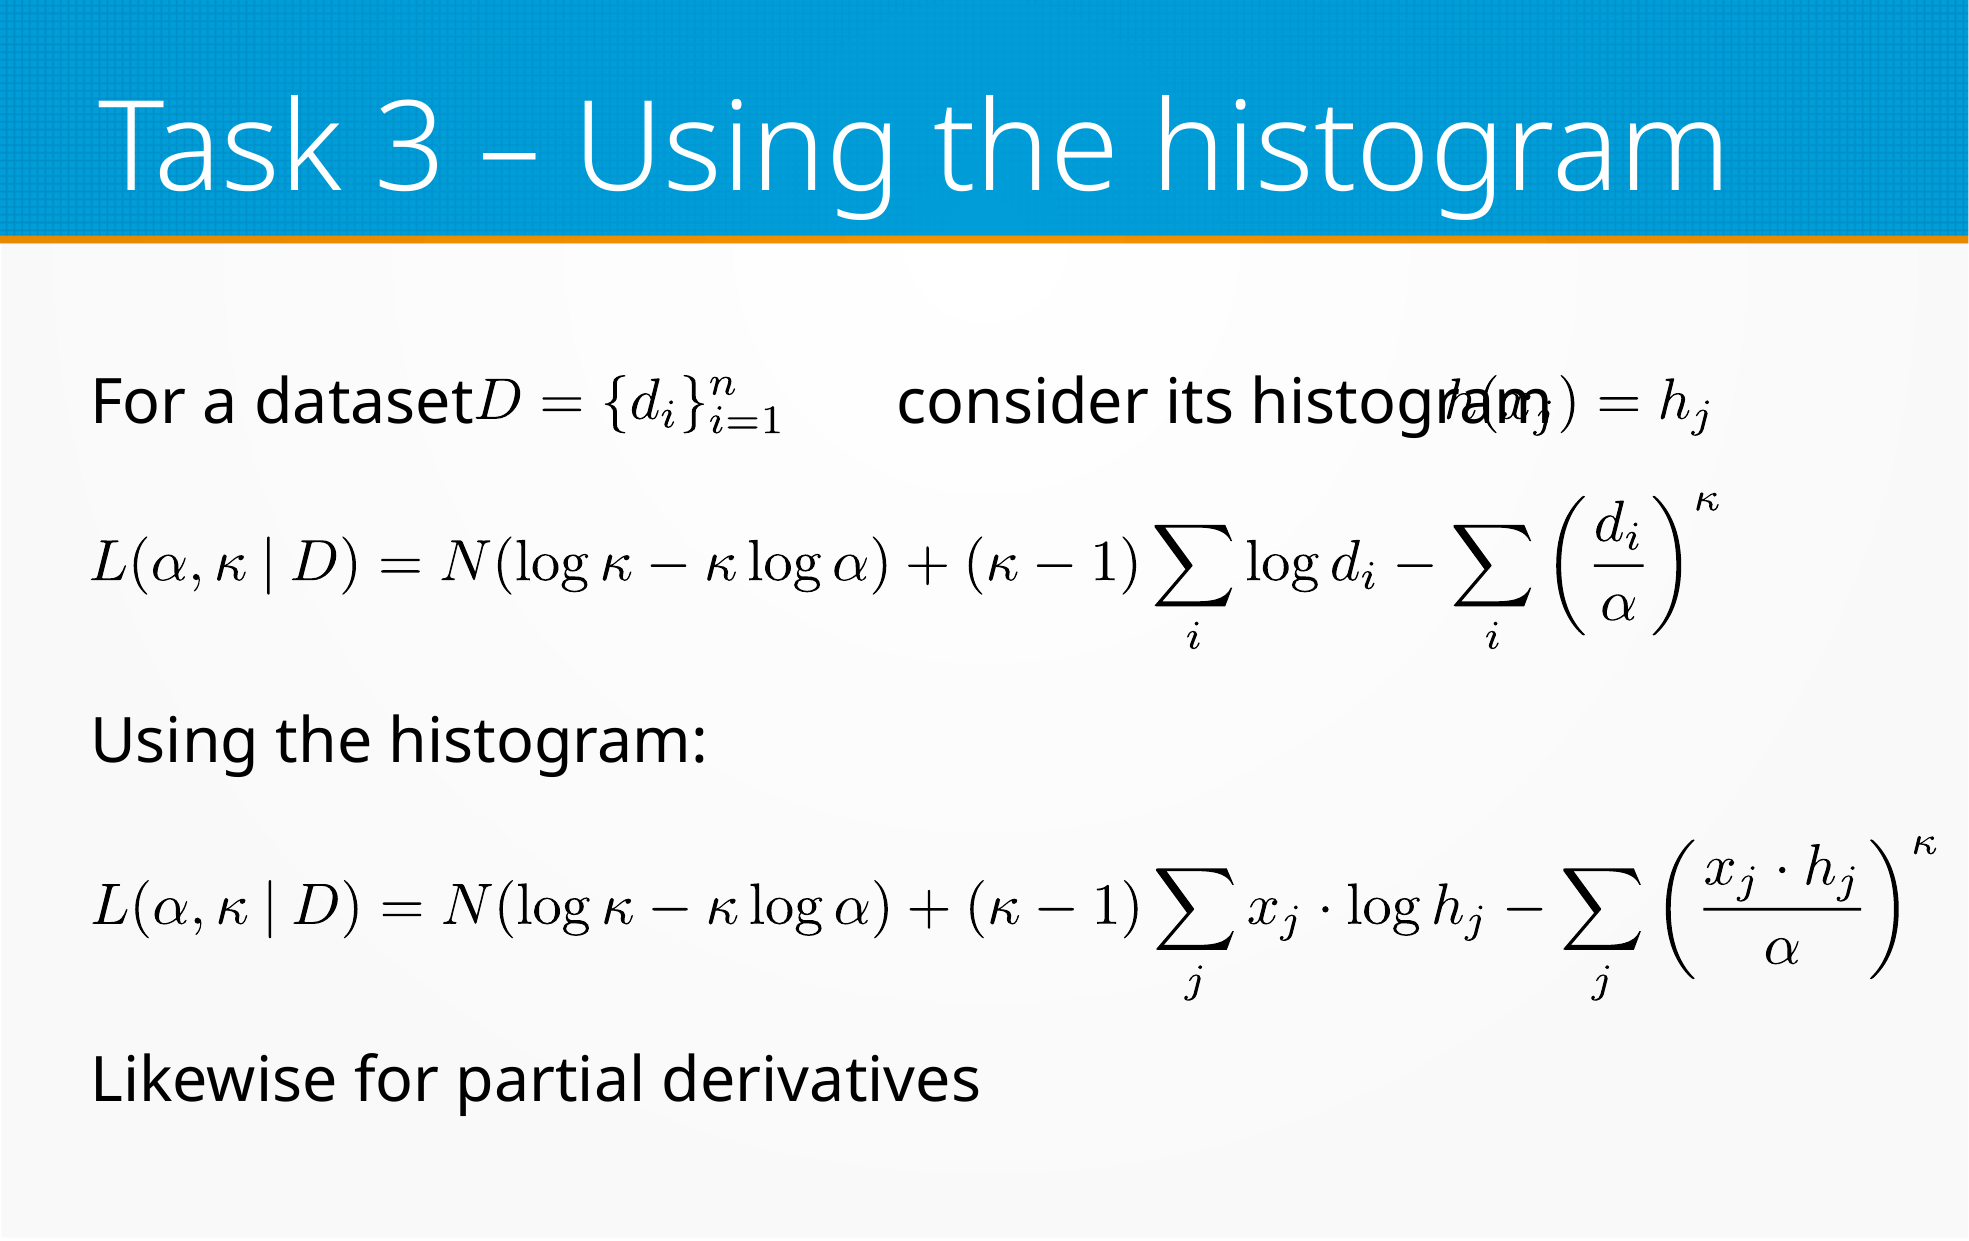

Task 3 – Using the histogram
# For a dataset consider its histogram
Using the histogram:
Likewise for partial derivatives